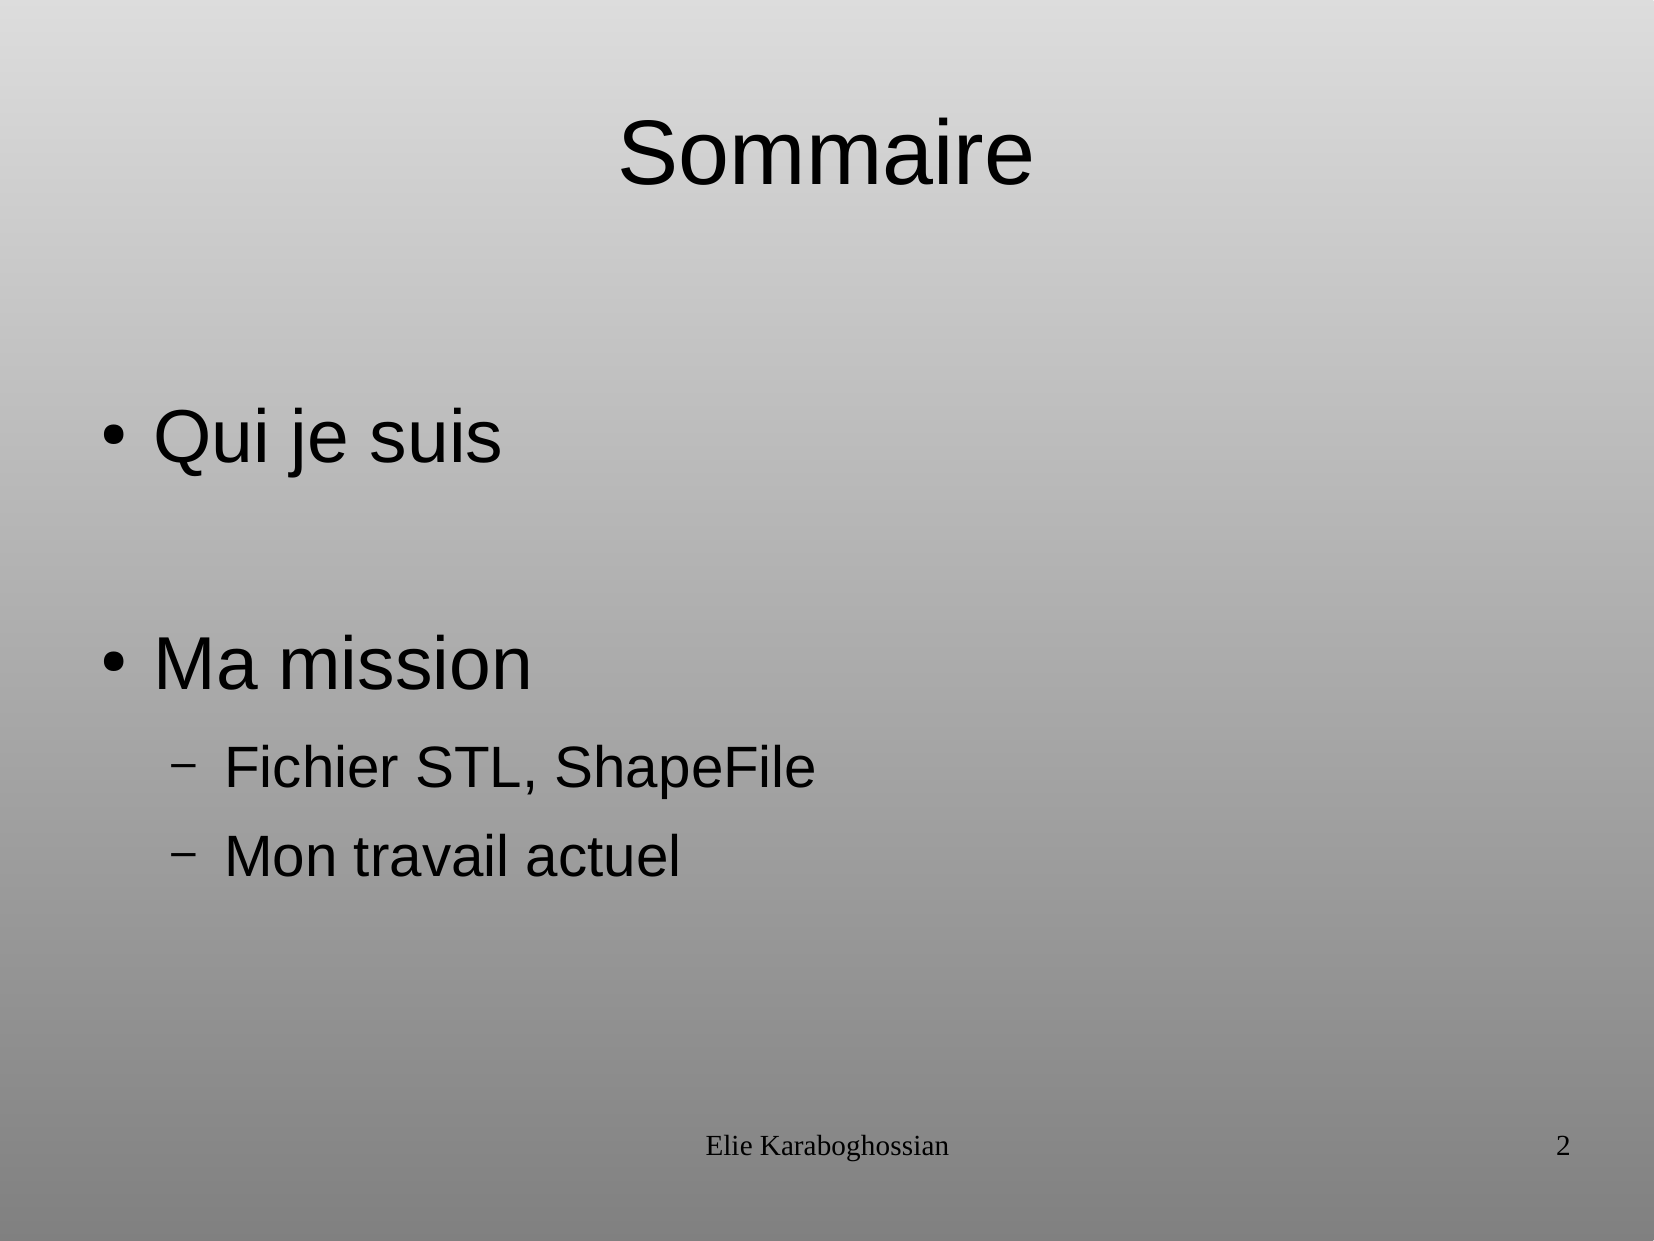

# Sommaire
Qui je suis
Ma mission
Fichier STL, ShapeFile
Mon travail actuel
Elie Karaboghossian
2